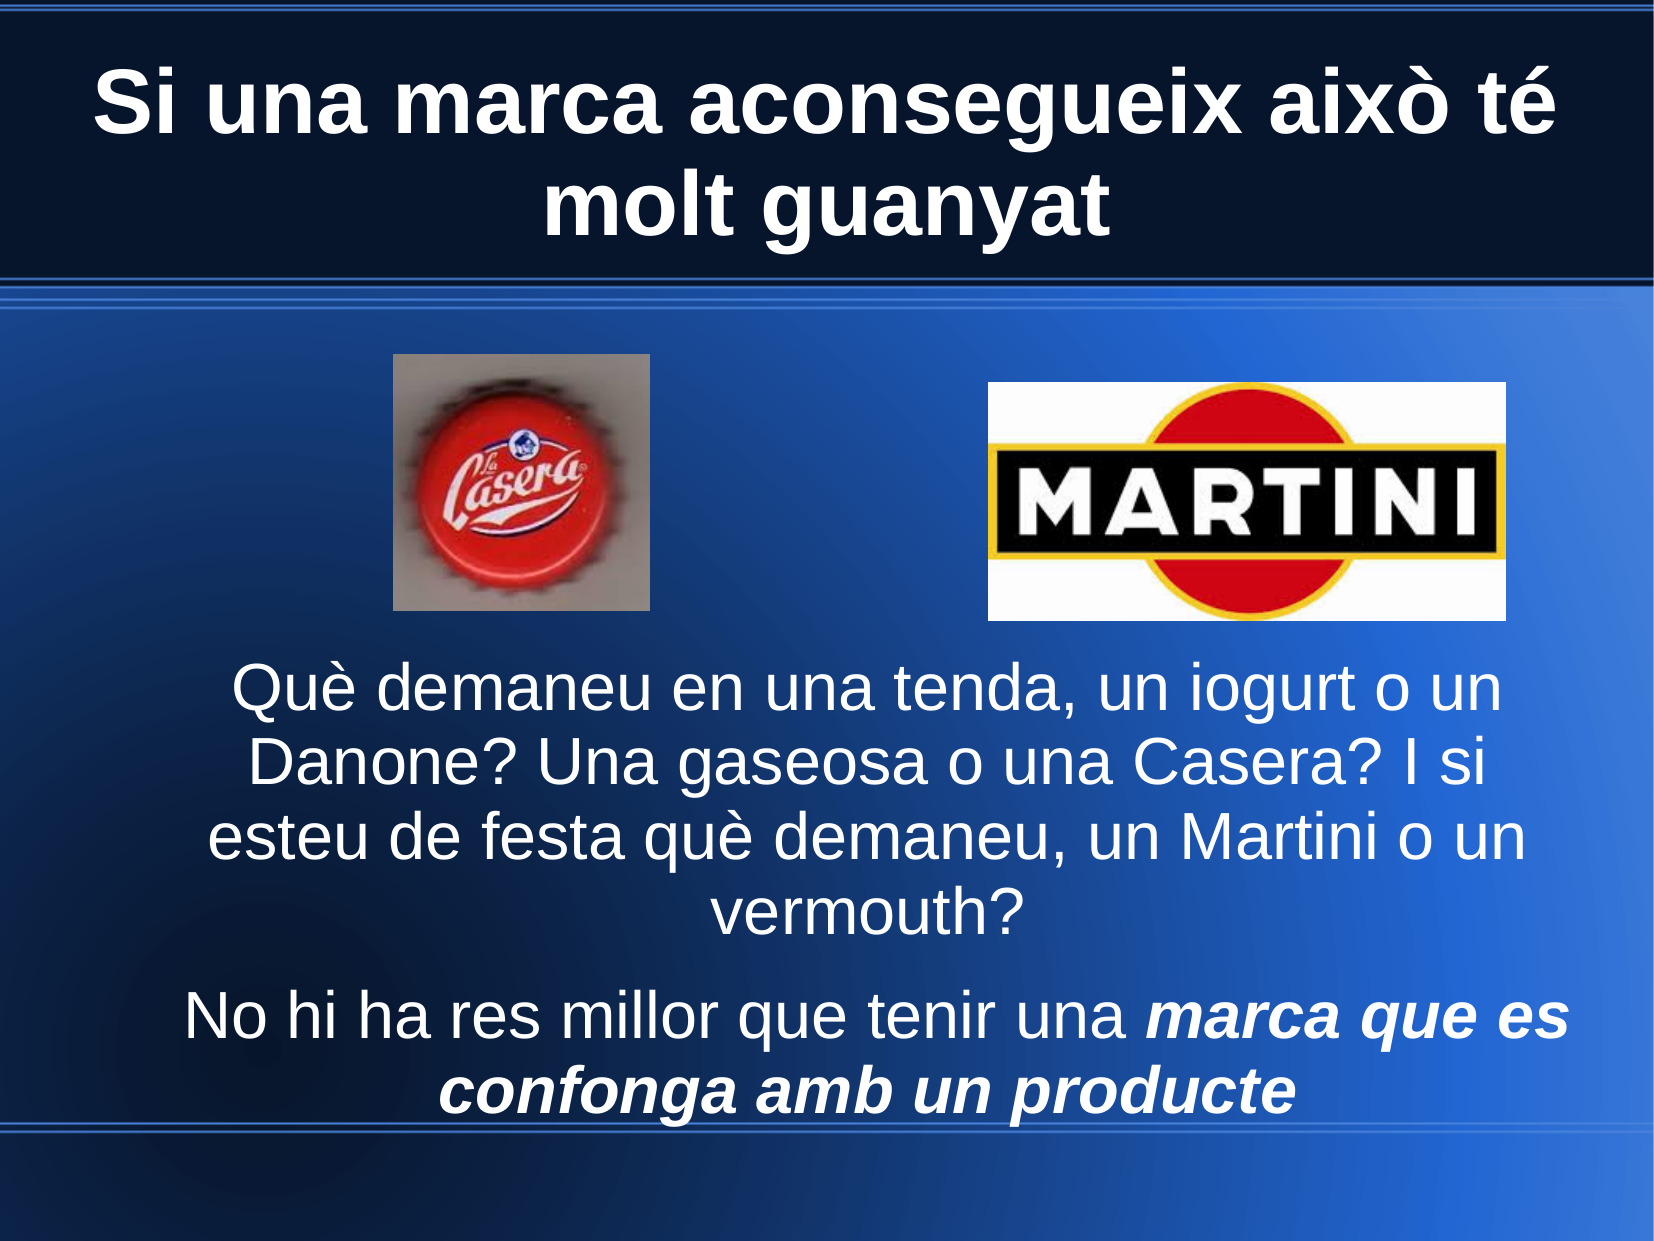

# Si una marca aconsegueix això té molt guanyat
Què demaneu en una tenda, un iogurt o un Danone? Una gaseosa o una Casera? I si esteu de festa què demaneu, un Martini o un vermouth?
 No hi ha res millor que tenir una marca que es confonga amb un producte